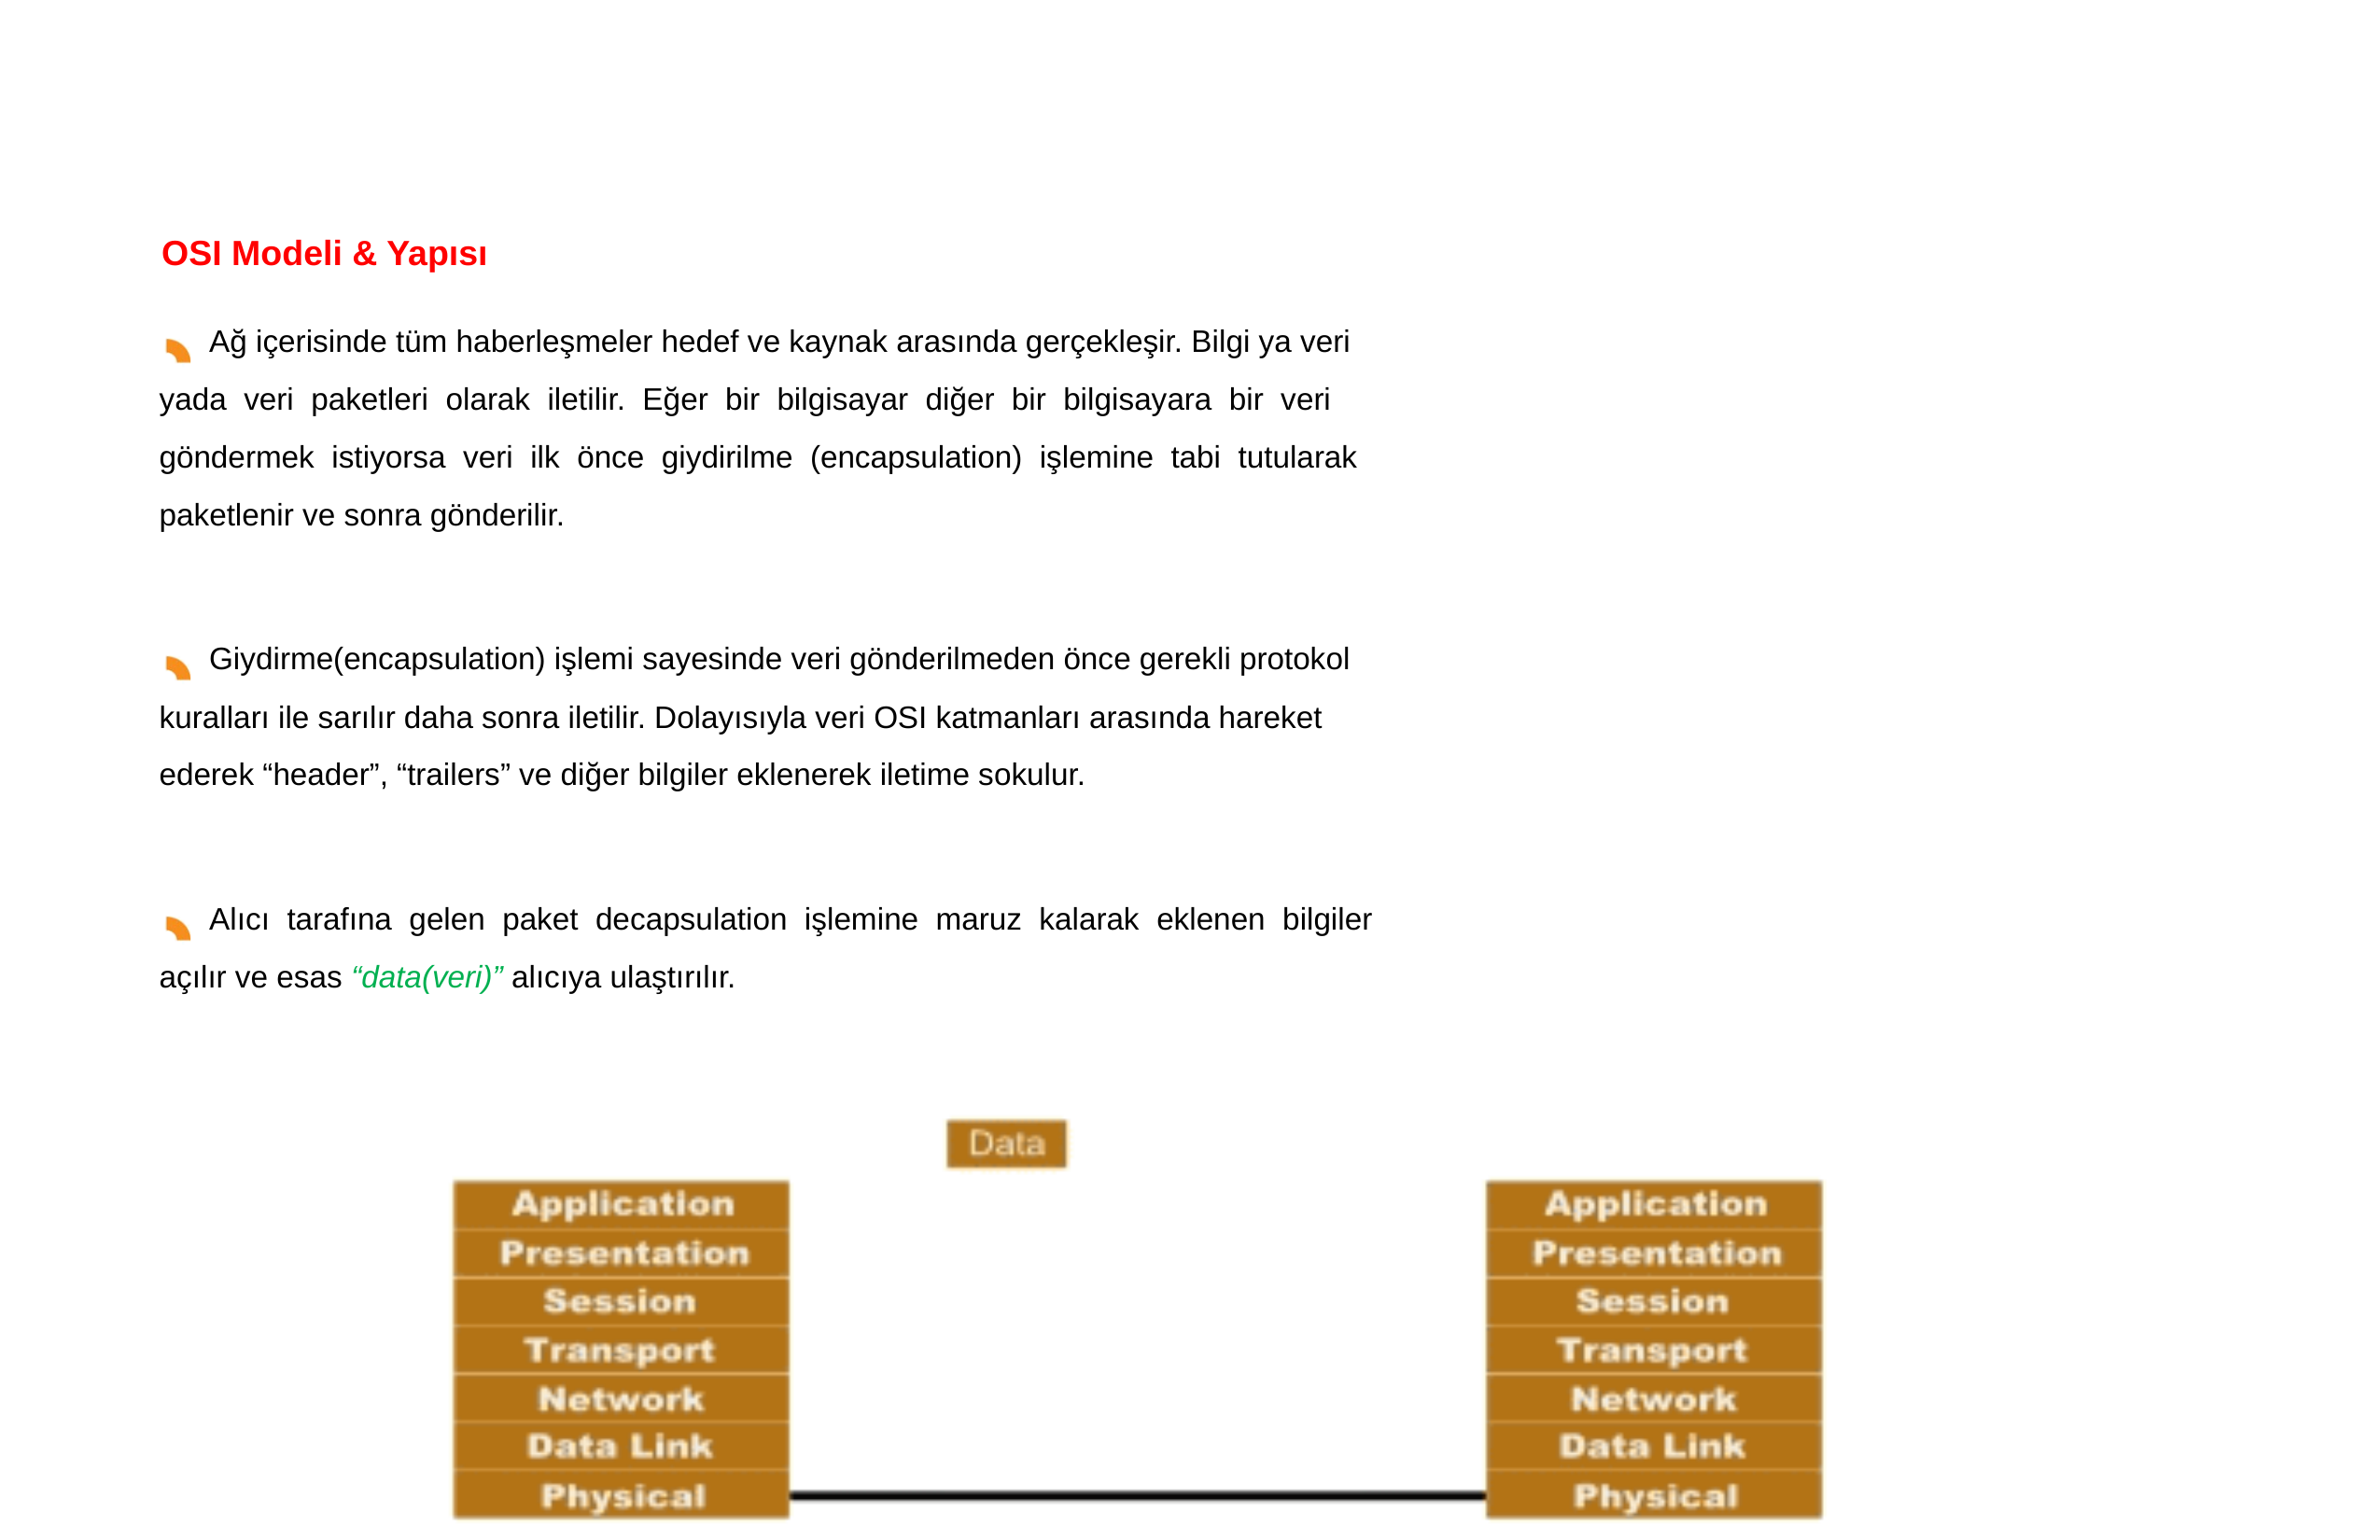

OSI Modeli & Yapısı
 Ağ içerisinde tüm haberleşmeler hedef ve kaynak arasında gerçekleşir. Bilgi ya veri
yada veri paketleri olarak iletilir. Eğer bir bilgisayar diğer bir bilgisayara bir veri
göndermek istiyorsa veri ilk önce giydirilme (encapsulation) işlemine tabi tutularak
paketlenir ve sonra gönderilir.
 Giydirme(encapsulation) işlemi sayesinde veri gönderilmeden önce gerekli protokol
kuralları ile sarılır daha sonra iletilir. Dolayısıyla veri OSI katmanları arasında hareket
ederek “header”, “trailers” ve diğer bilgiler eklenerek iletime sokulur.
 Alıcı tarafına gelen paket decapsulation işlemine maruz kalarak eklenen bilgiler
açılır ve esas “data(veri)” alıcıya ulaştırılır.
Gizli, (c) 2011